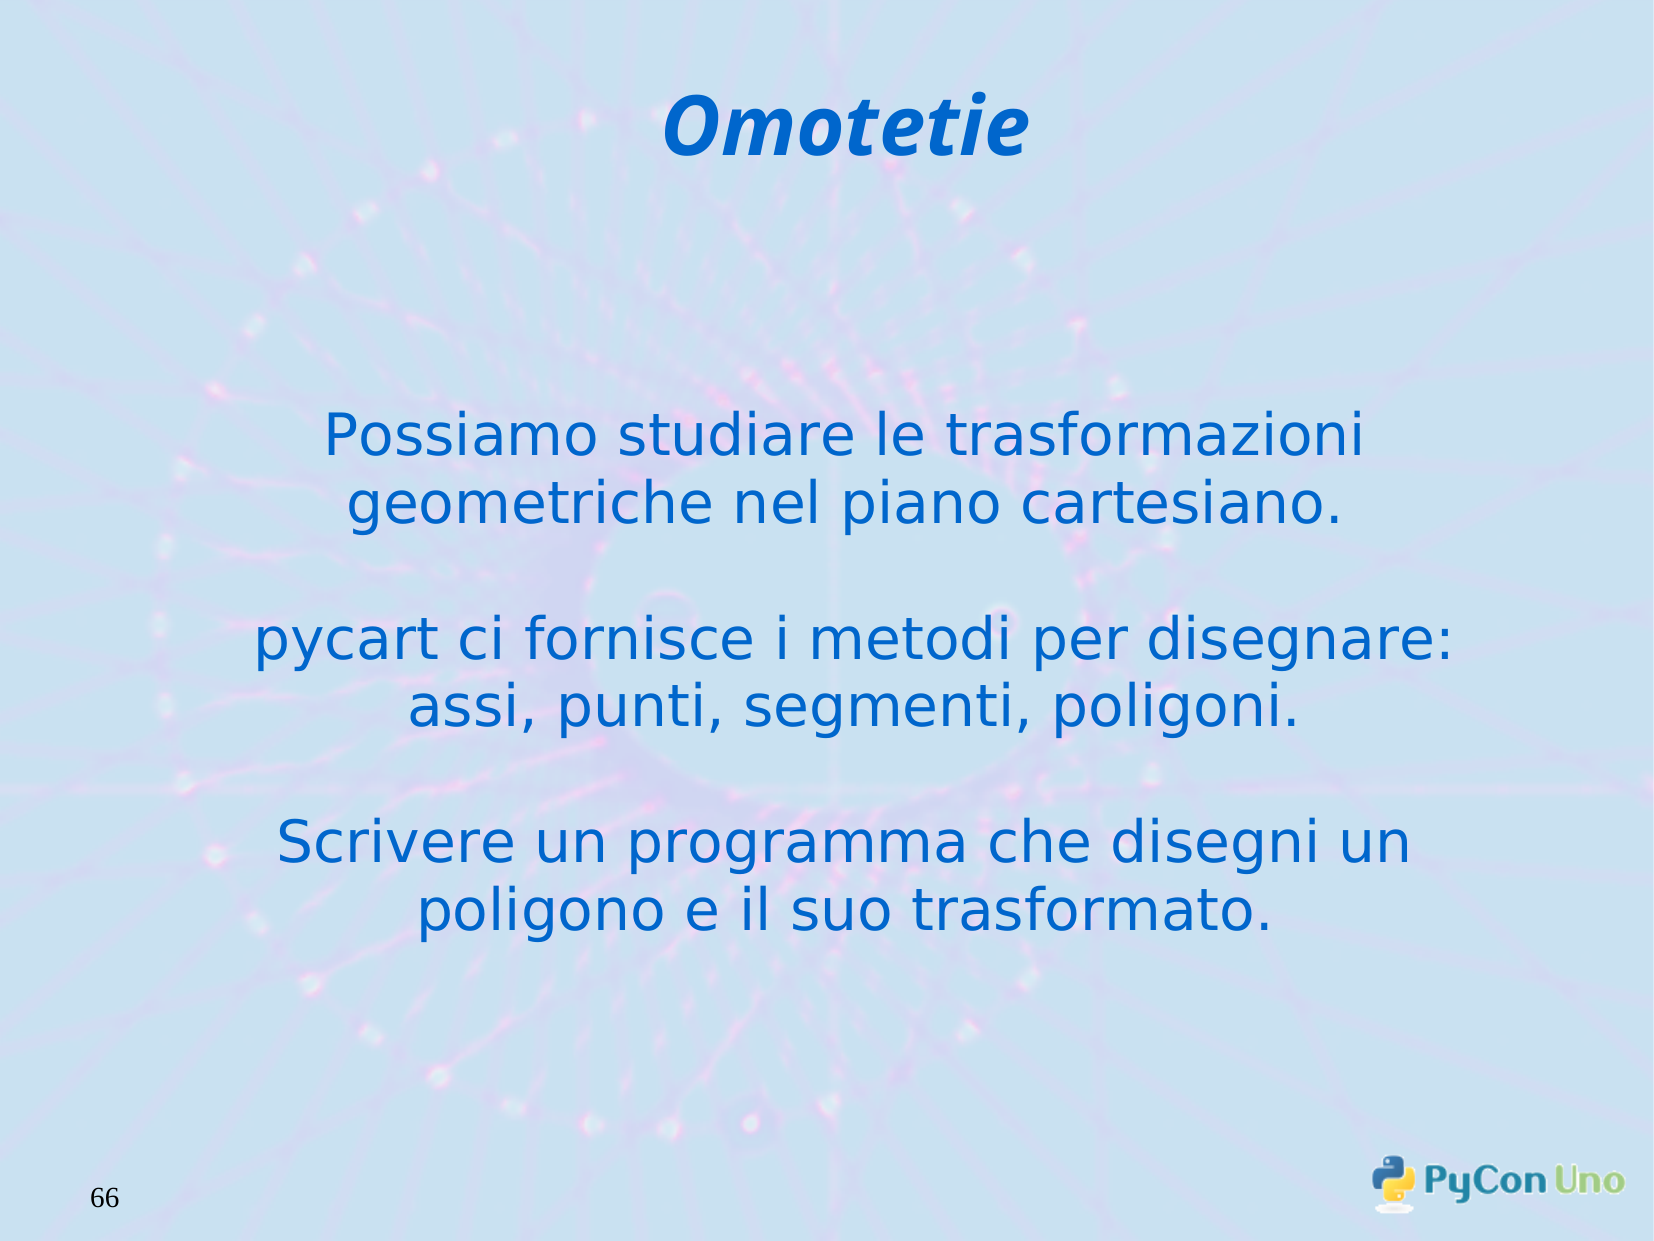

# Omotetie
Possiamo studiare le trasformazioni geometriche nel piano cartesiano.
 pycart ci fornisce i metodi per disegnare:
 assi, punti, segmenti, poligoni.
Scrivere un programma che disegni un poligono e il suo trasformato.
66